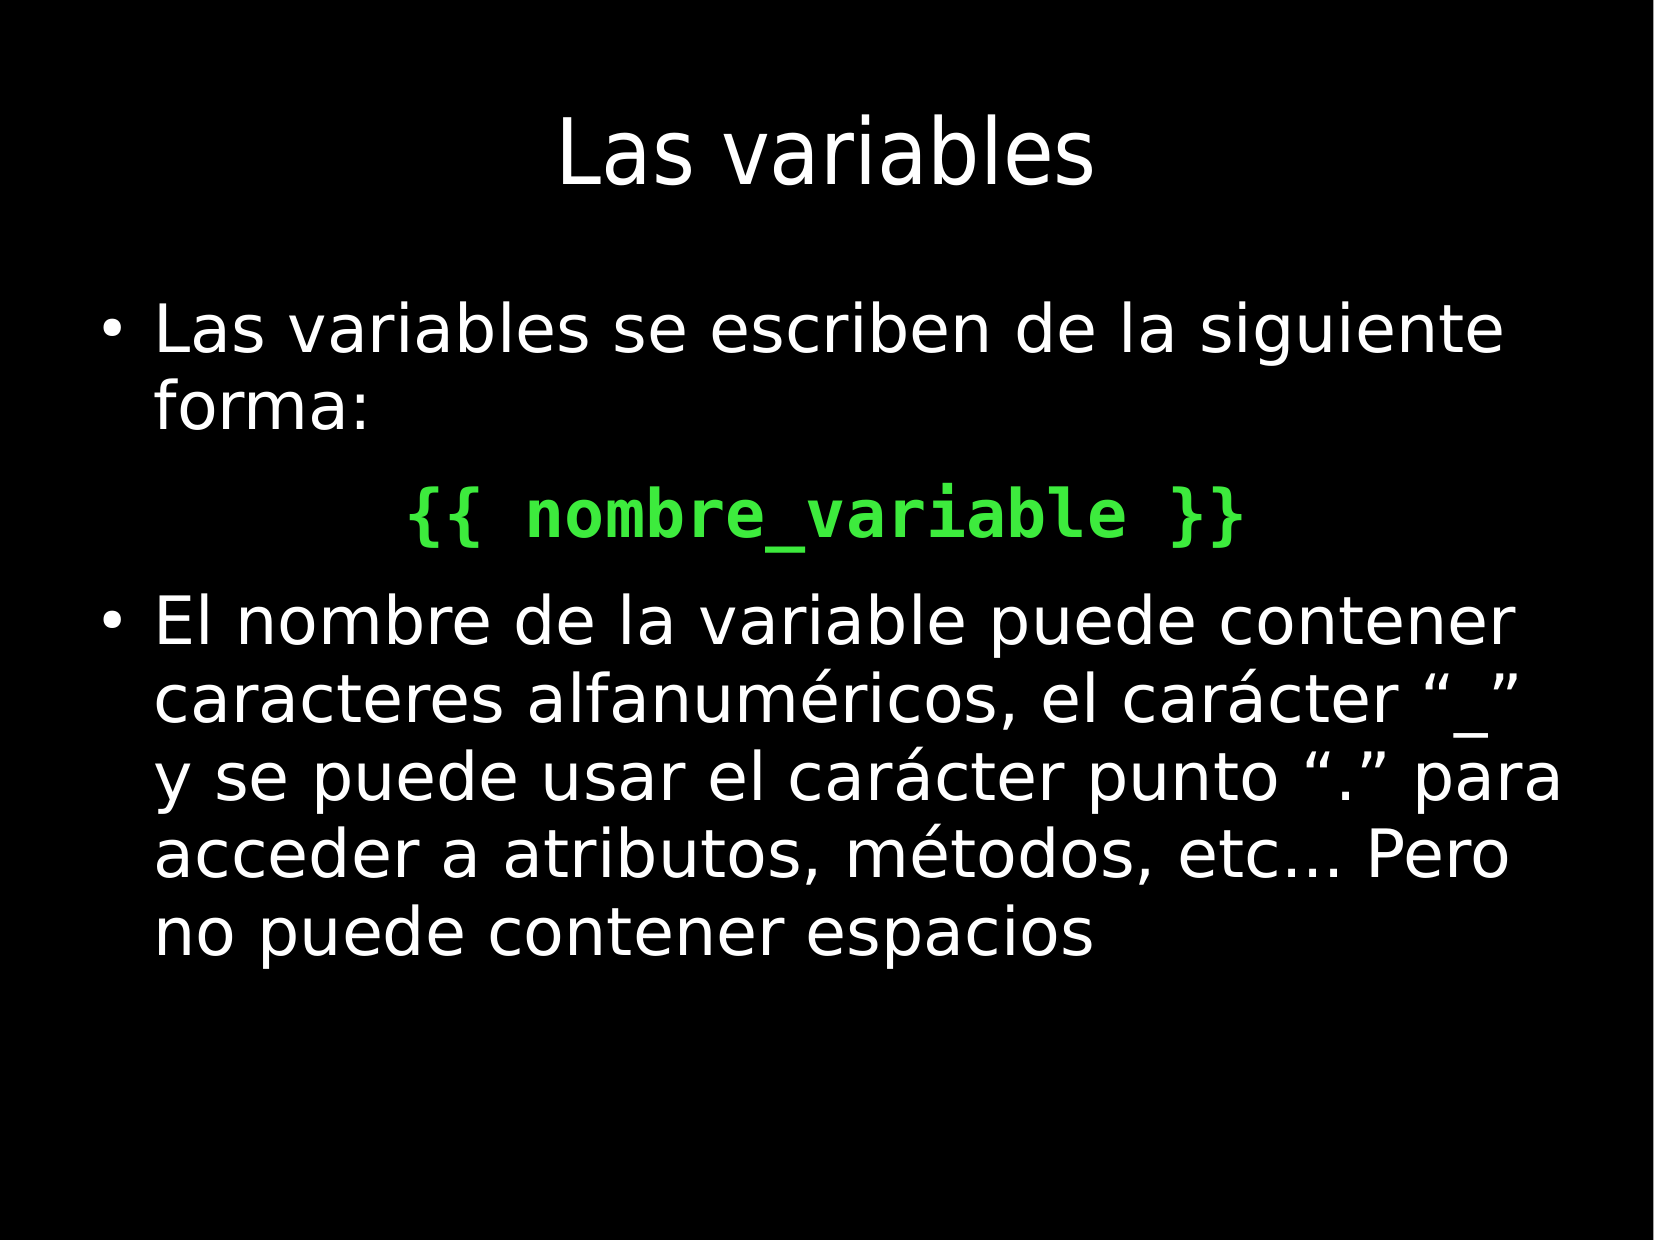

# Las variables
Las variables se escriben de la siguiente forma:
{{ nombre_variable }}
El nombre de la variable puede contener caracteres alfanuméricos, el carácter “_” y se puede usar el carácter punto “.” para acceder a atributos, métodos, etc... Pero no puede contener espacios